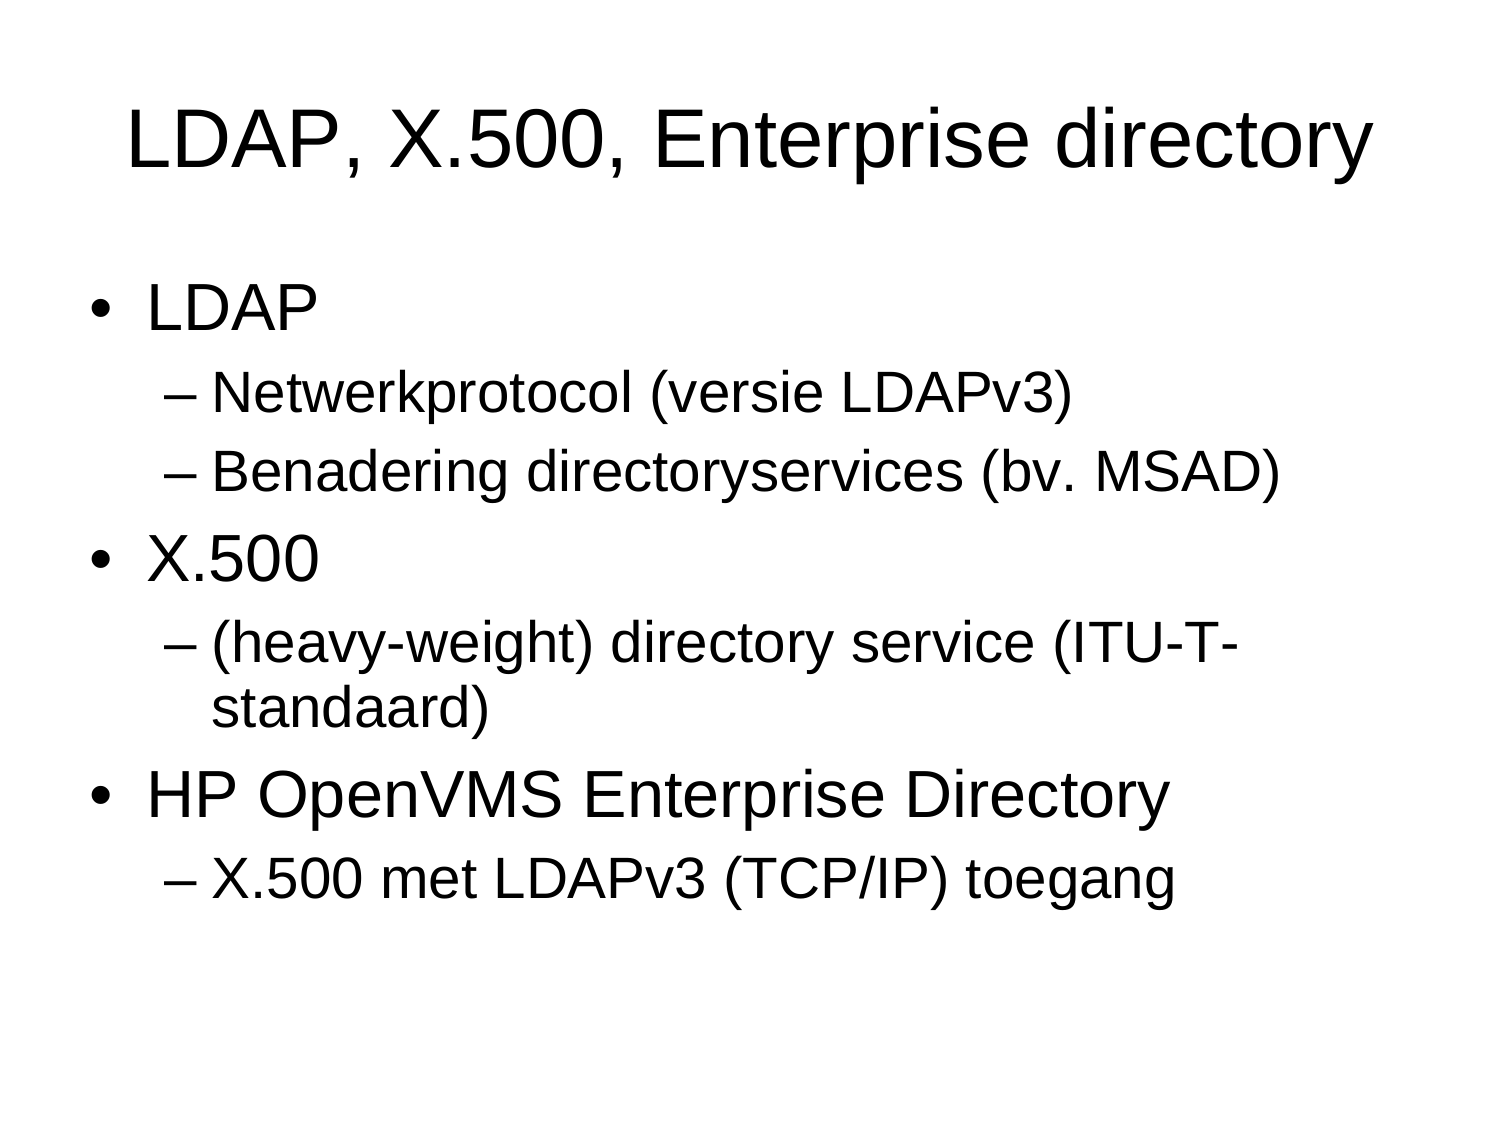

# LDAP, X.500, Enterprise directory
LDAP
Netwerkprotocol (versie LDAPv3)
Benadering directoryservices (bv. MSAD)
X.500
(heavy-weight) directory service (ITU-T-standaard)
HP OpenVMS Enterprise Directory
X.500 met LDAPv3 (TCP/IP) toegang